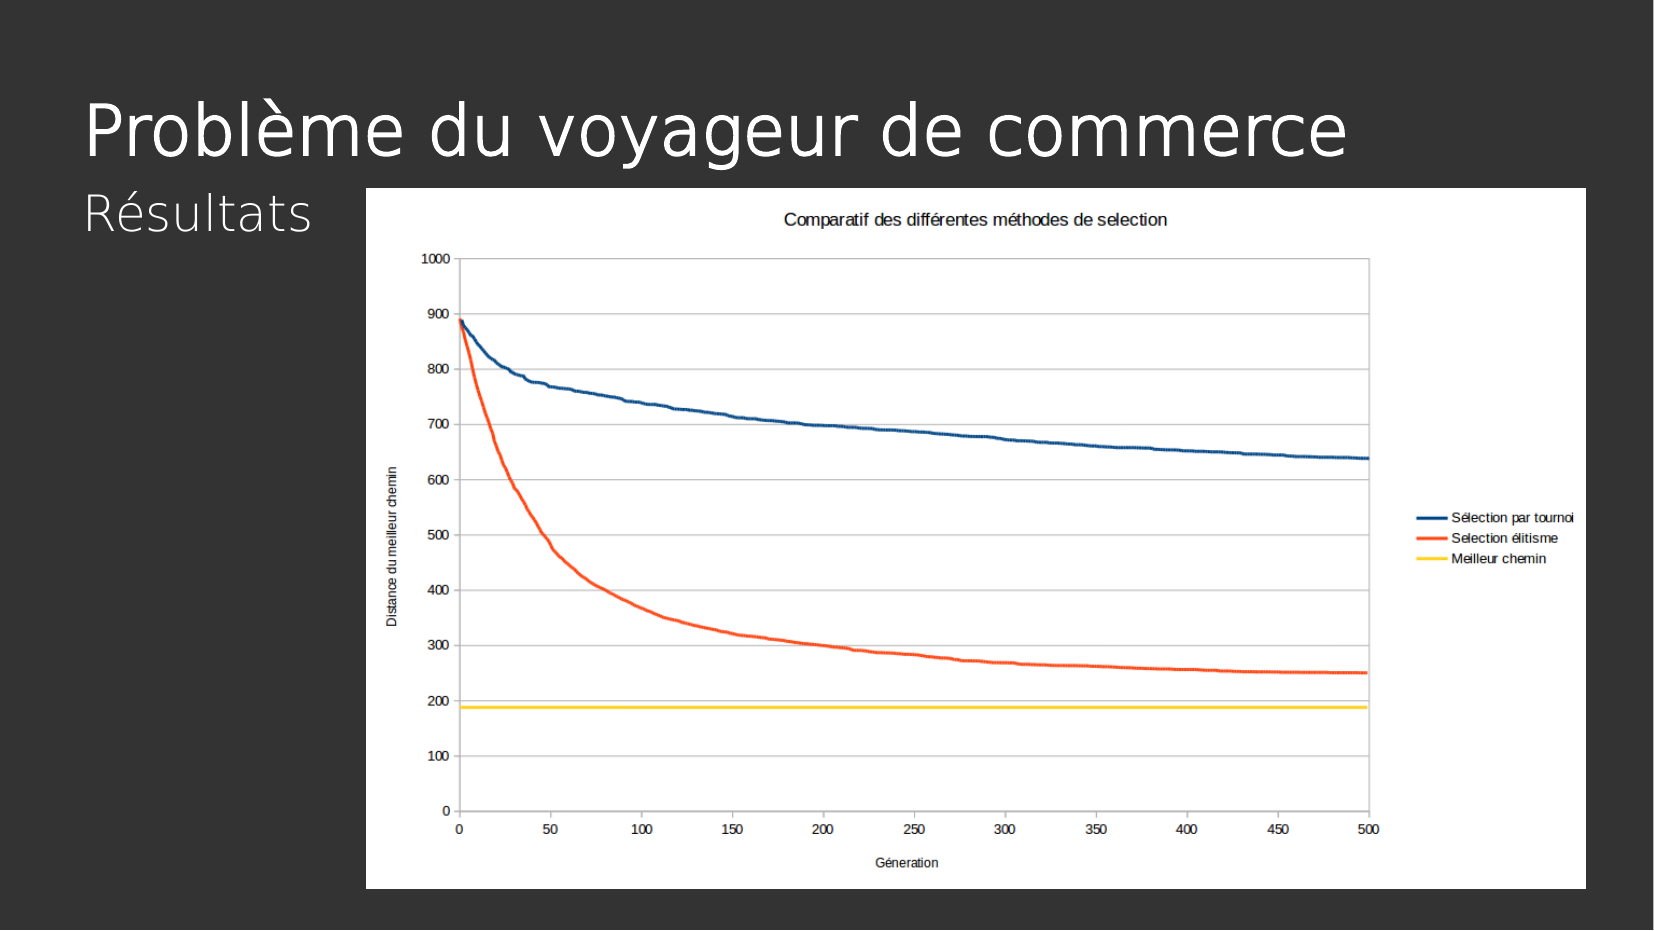

# Problème du voyageur de commerce
Résultats